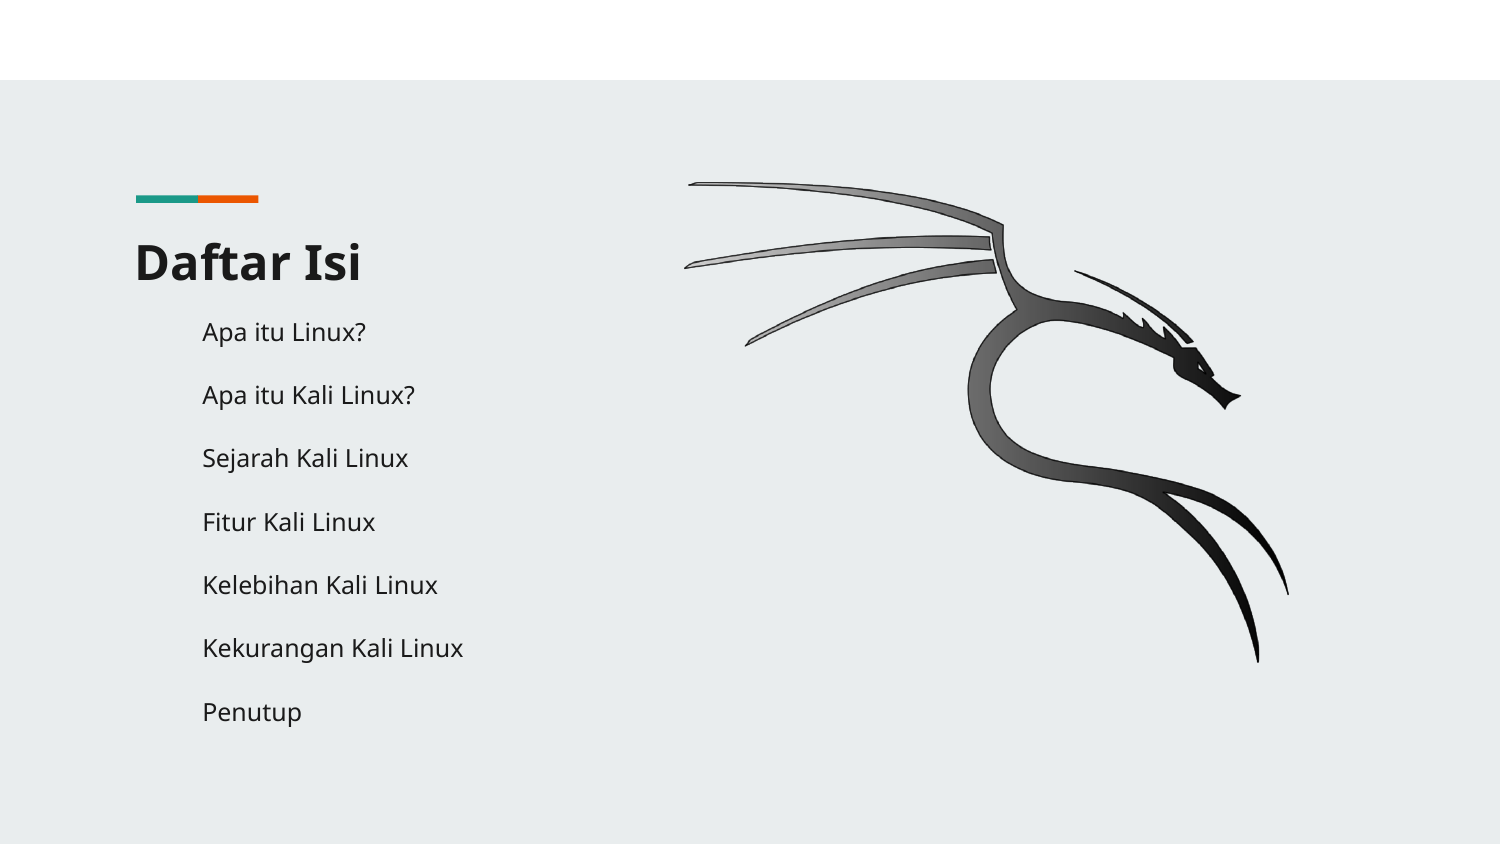

# Daftar Isi
Apa itu Linux?
Apa itu Kali Linux?
Sejarah Kali Linux
Fitur Kali Linux
Kelebihan Kali Linux
Kekurangan Kali Linux
Penutup